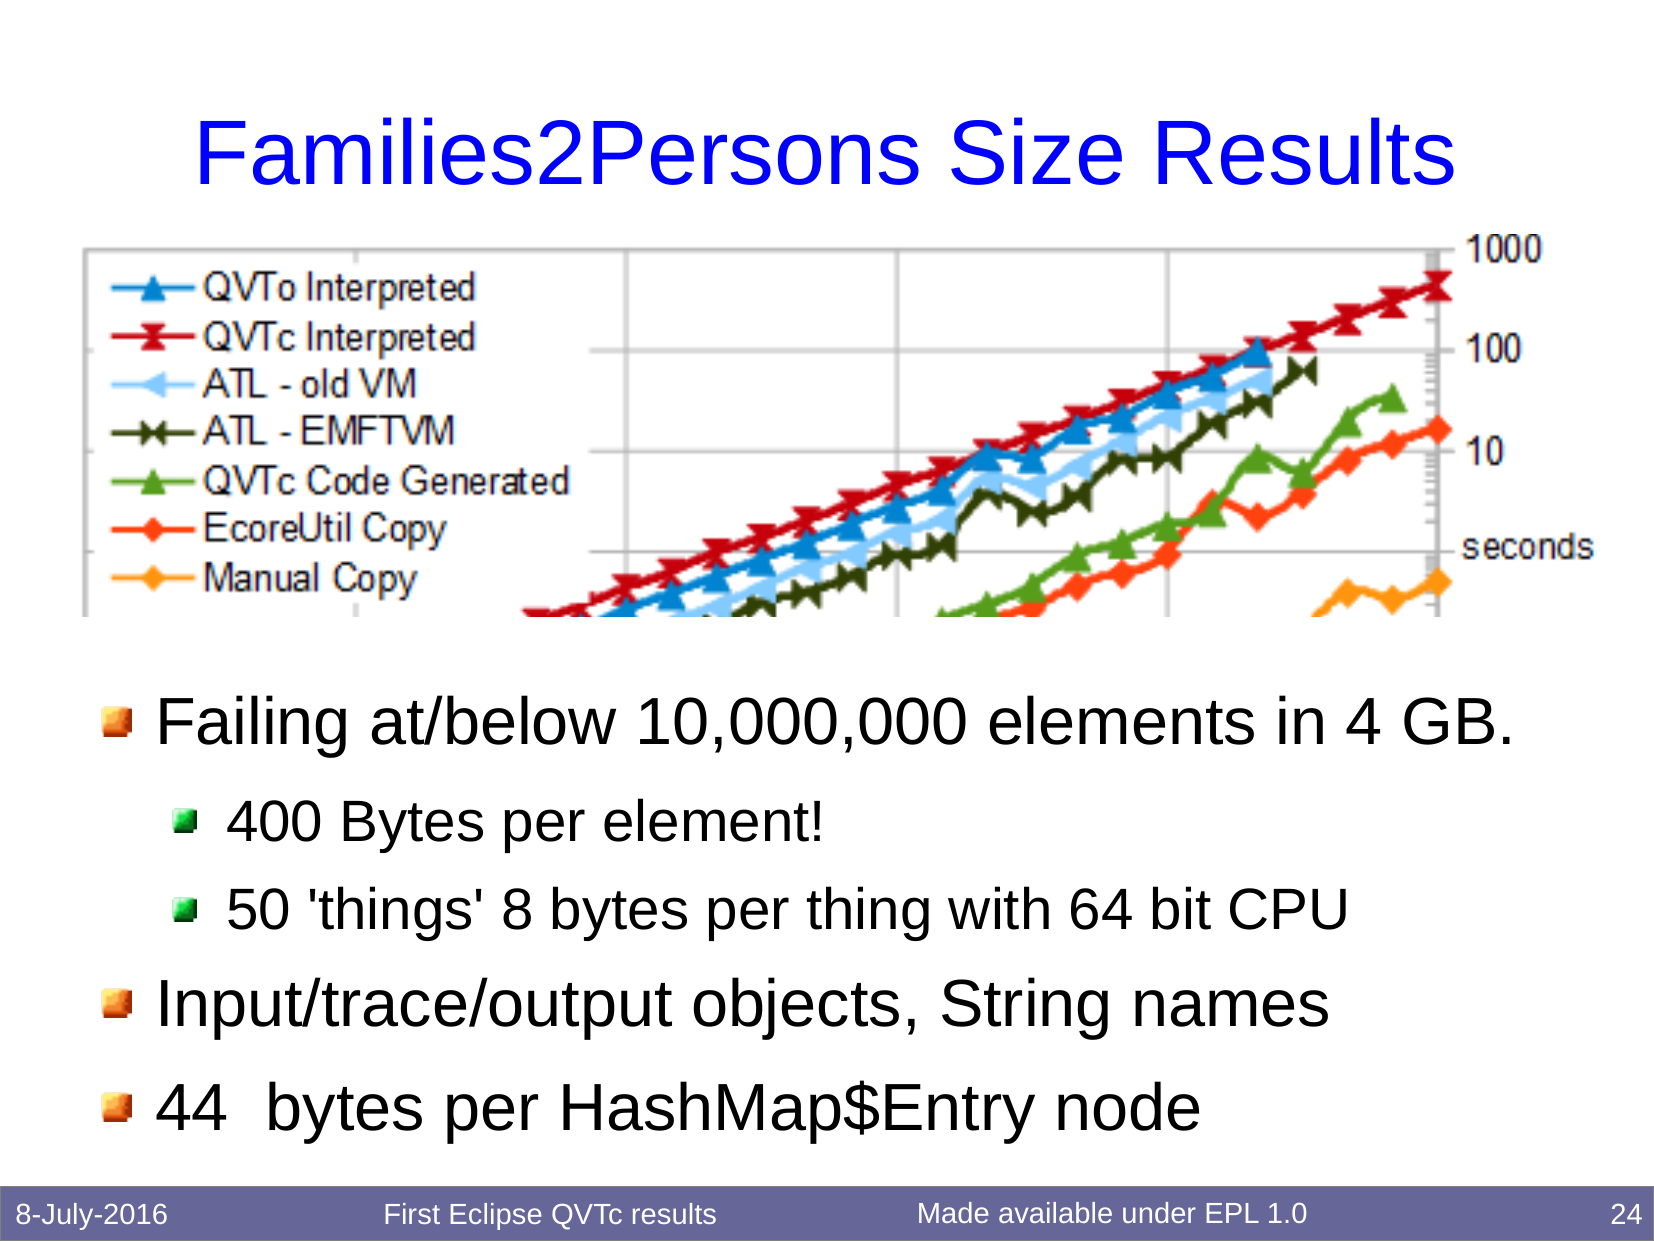

# Families2Persons Size Results
Failing at/below 10,000,000 elements in 4 GB.
400 Bytes per element!
50 'things' 8 bytes per thing with 64 bit CPU
Input/trace/output objects, String names
44 bytes per HashMap$Entry node
8-July-2016
First Eclipse QVTc results
24